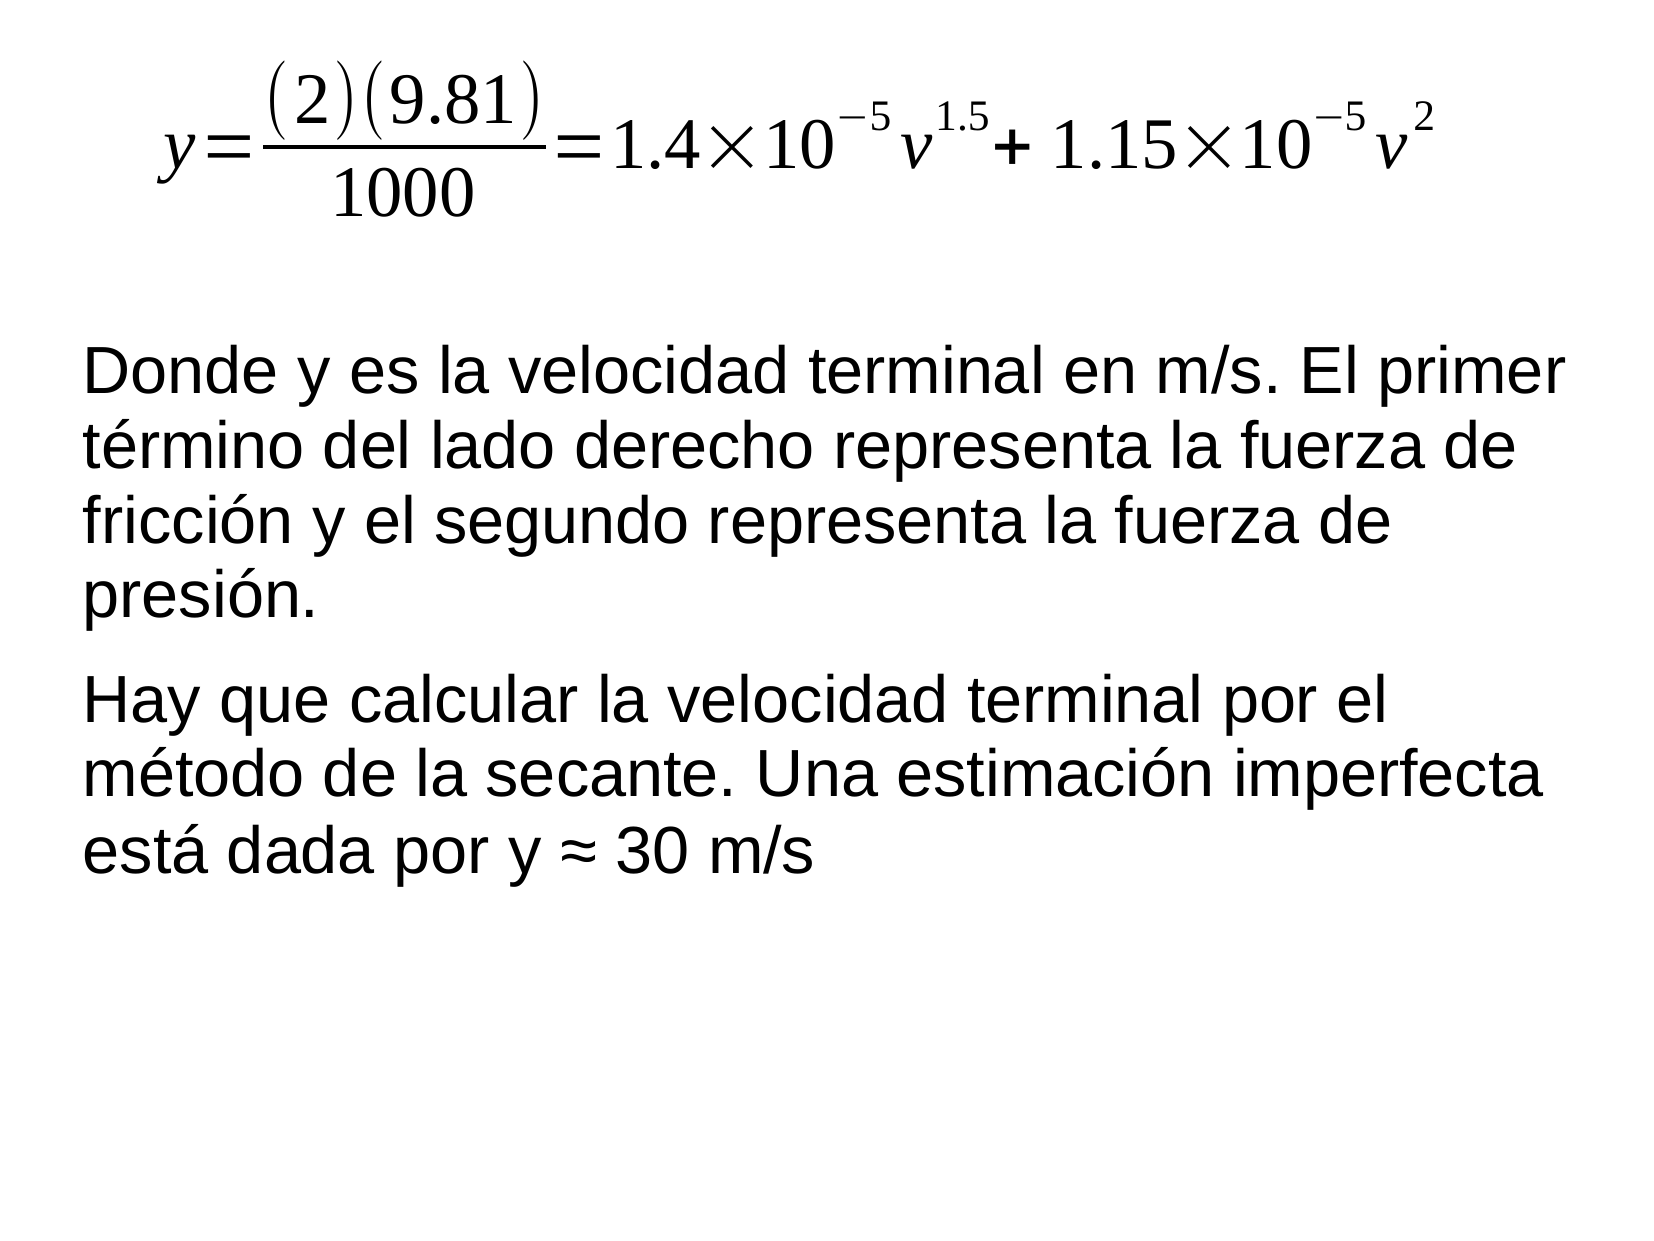

# Donde y es la velocidad terminal en m/s. El primer término del lado derecho representa la fuerza de fricción y el segundo representa la fuerza de presión.
Hay que calcular la velocidad terminal por el método de la secante. Una estimación imperfecta está dada por y ≈ 30 m/s